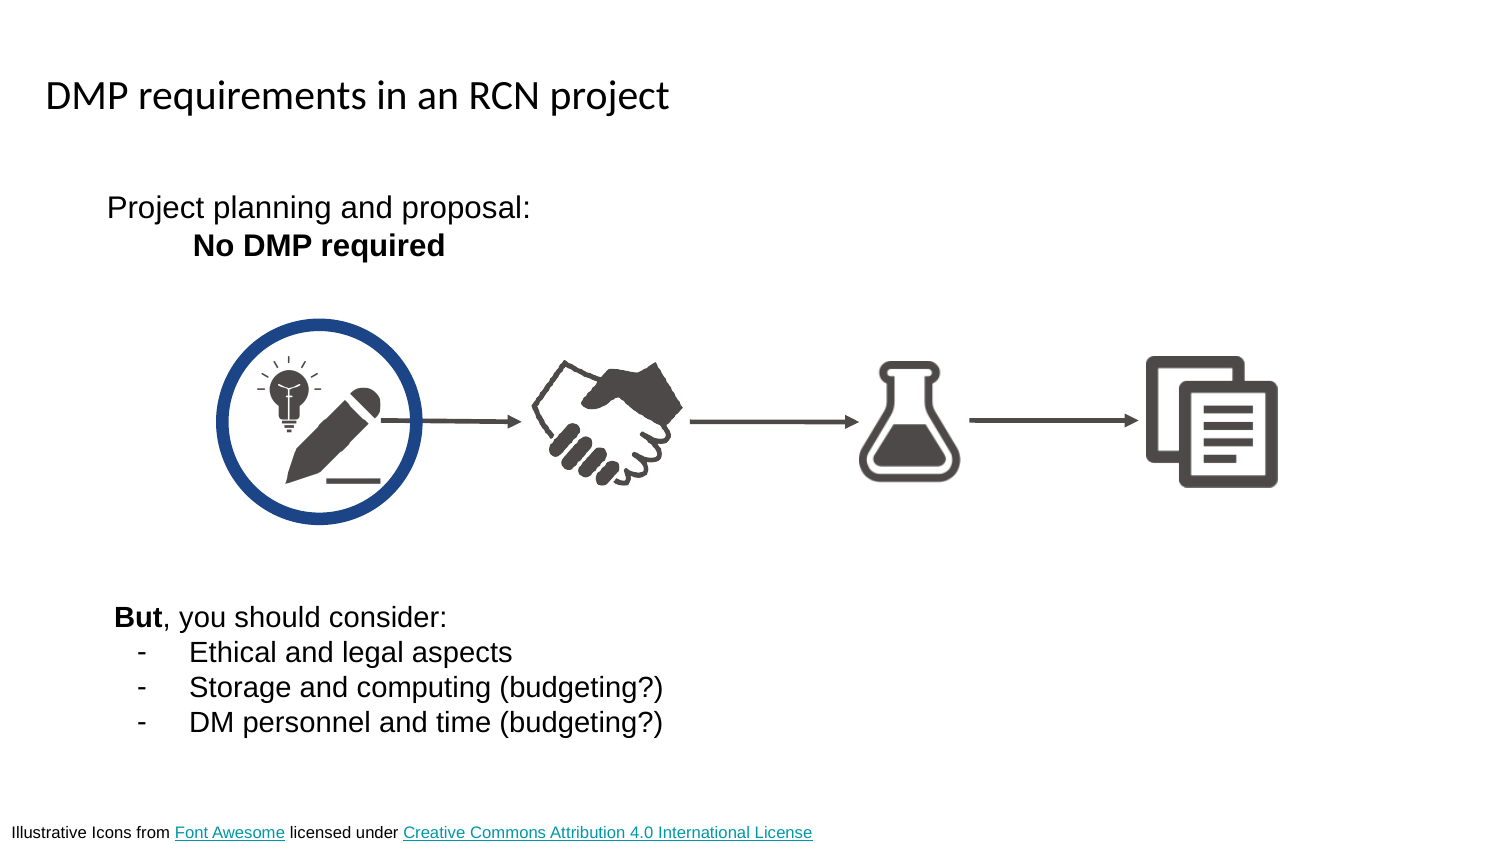

DMP requirements in an RCN project
Project planning and proposal:
No DMP required
But, you should consider:
Ethical and legal aspects
Storage and computing (budgeting?)
DM personnel and time (budgeting?)
Illustrative Icons from Font Awesome licensed under Creative Commons Attribution 4.0 International License